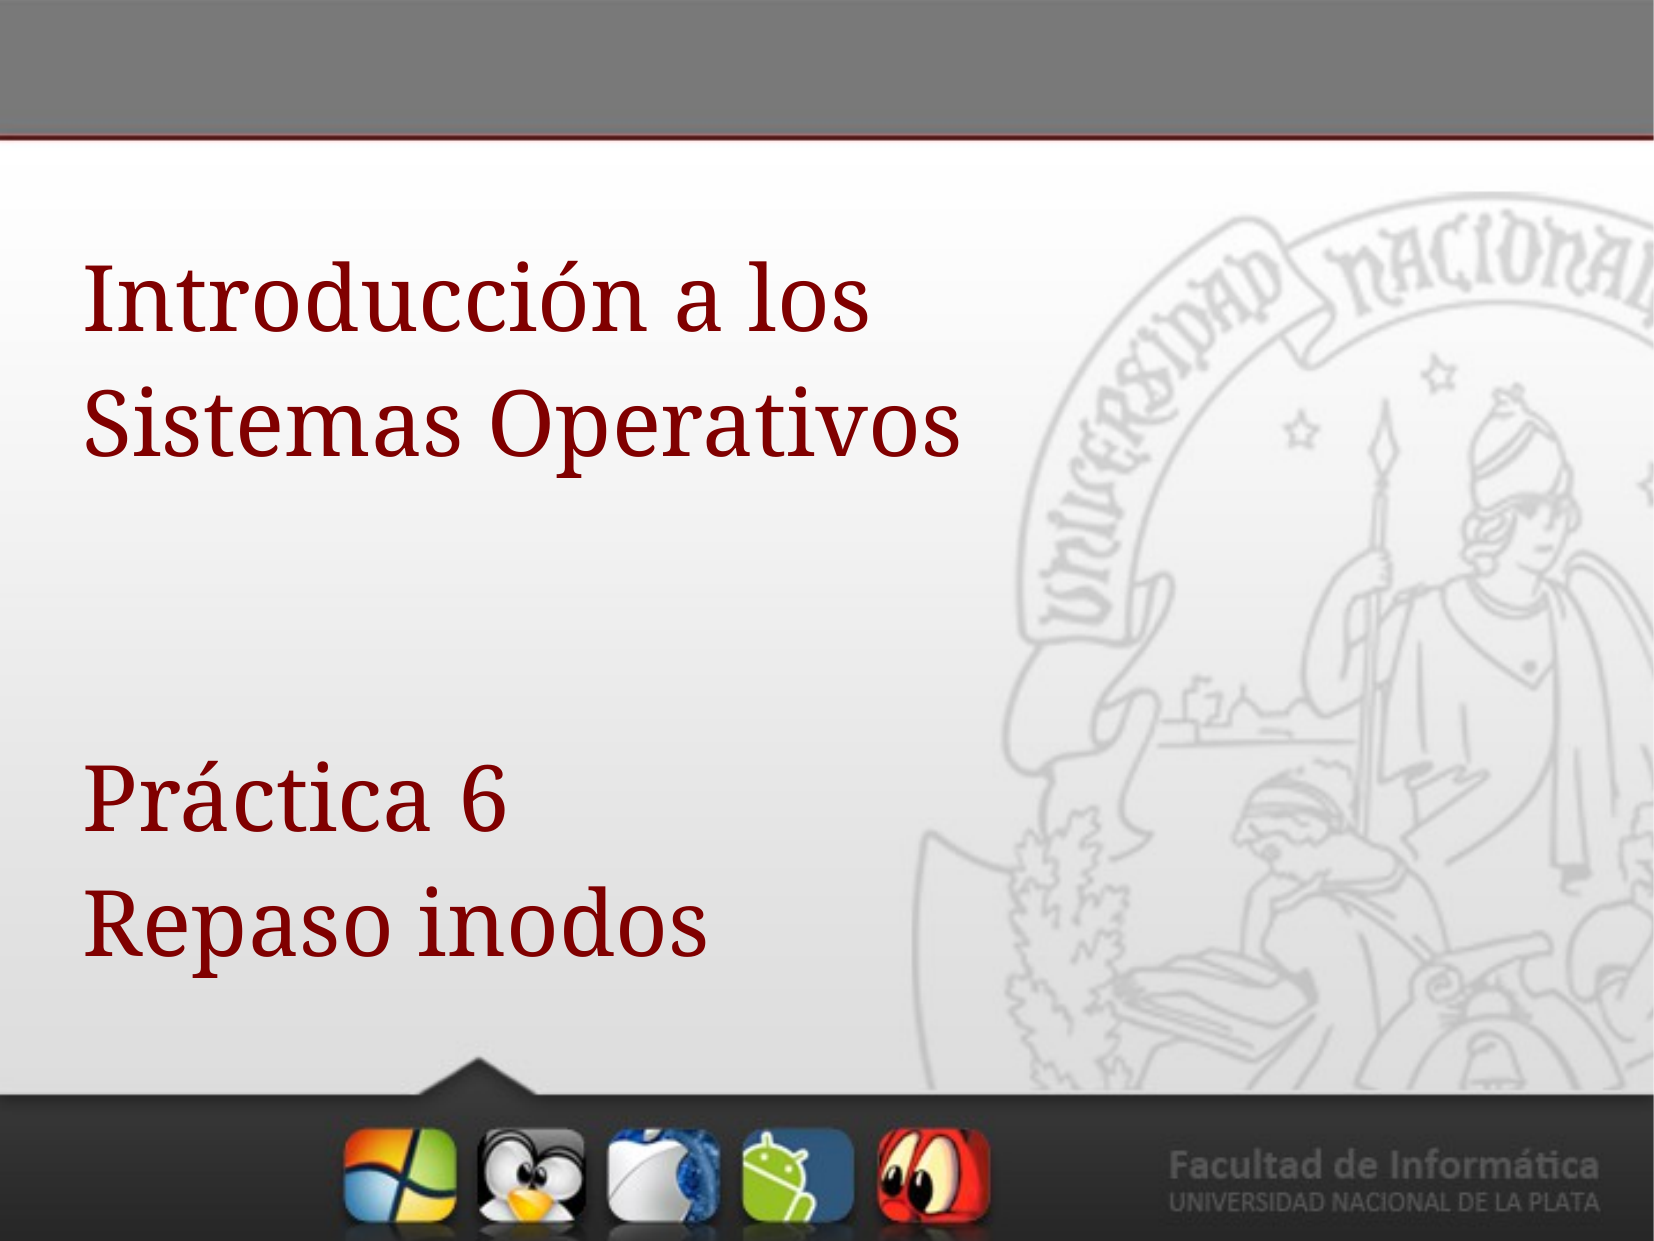

# Introducción a los
Sistemas Operativos
Práctica 6
Repaso inodos